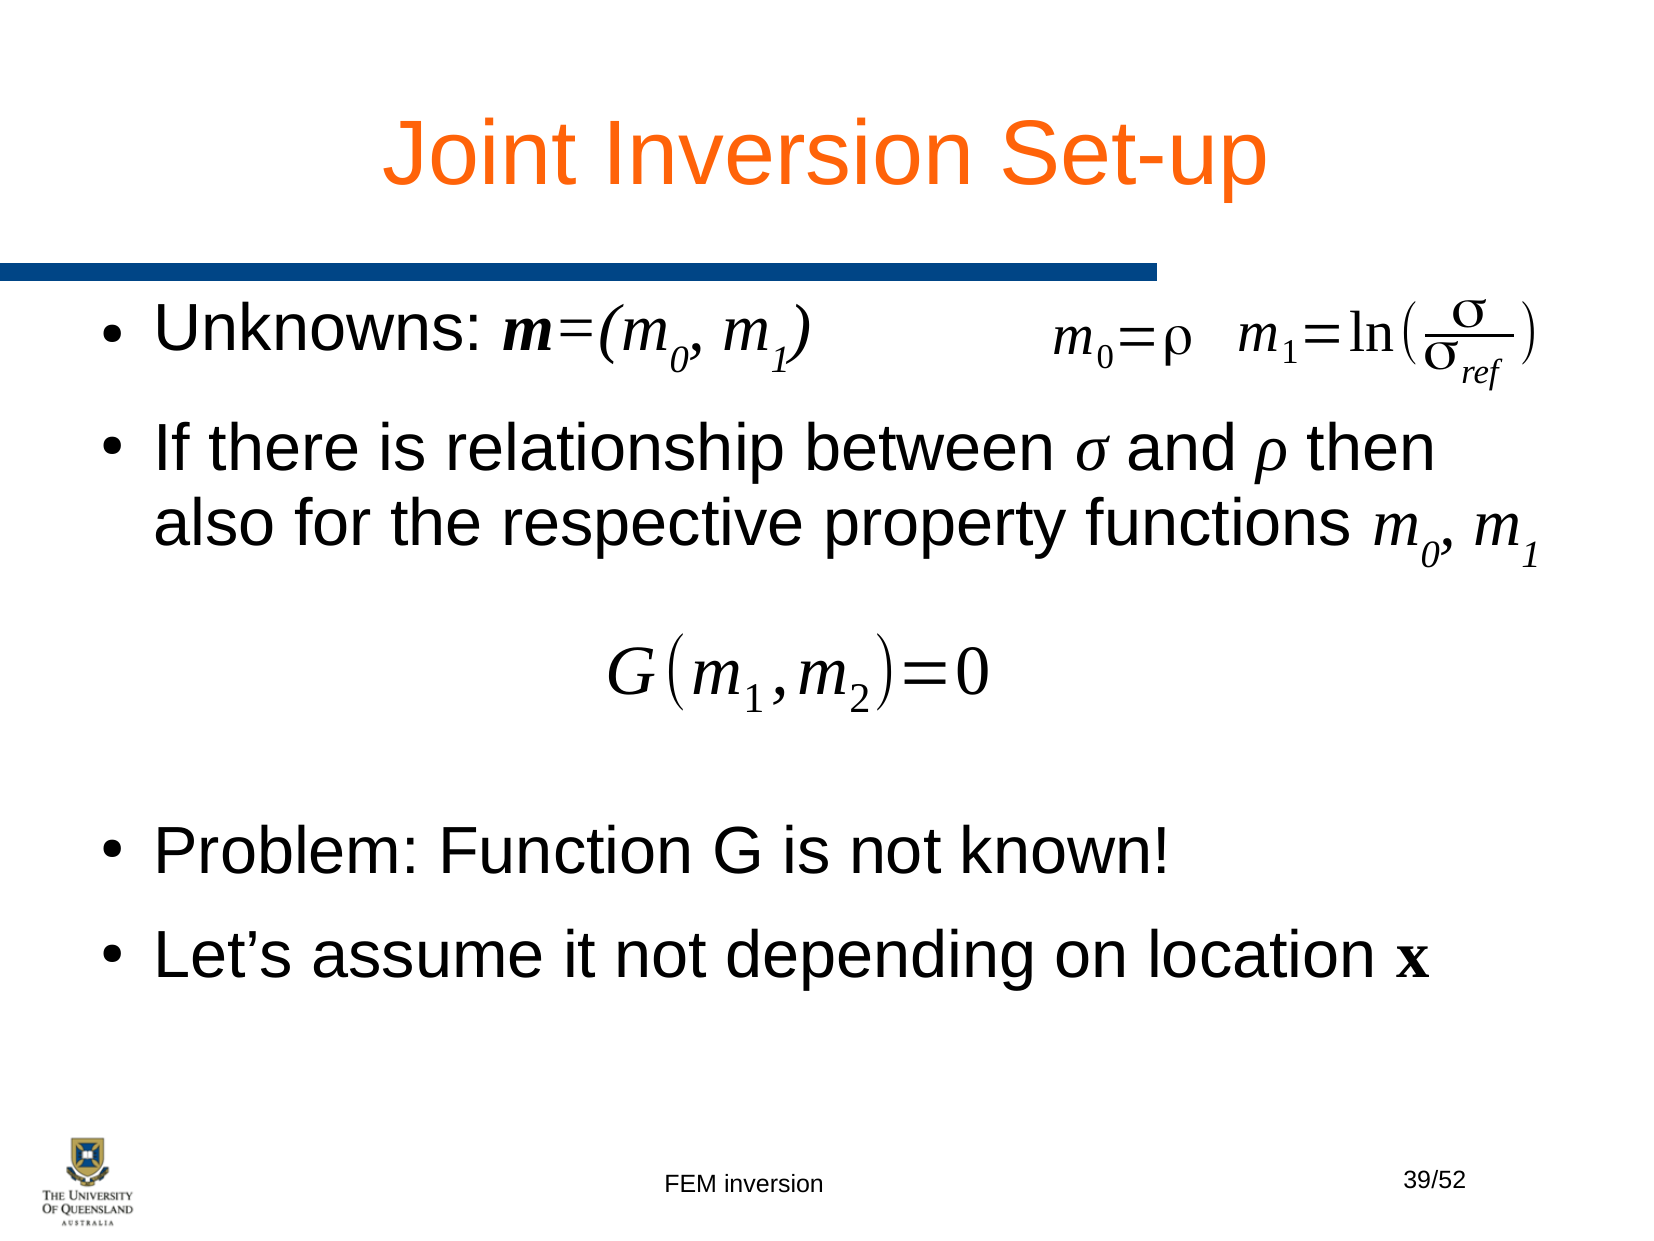

# Joint Inversion Set-up
Unknowns: m=(m0, m1)
If there is relationship between σ and ρ then also for the respective property functions m0, m1
Problem: Function G is not known!
Let’s assume it not depending on location x